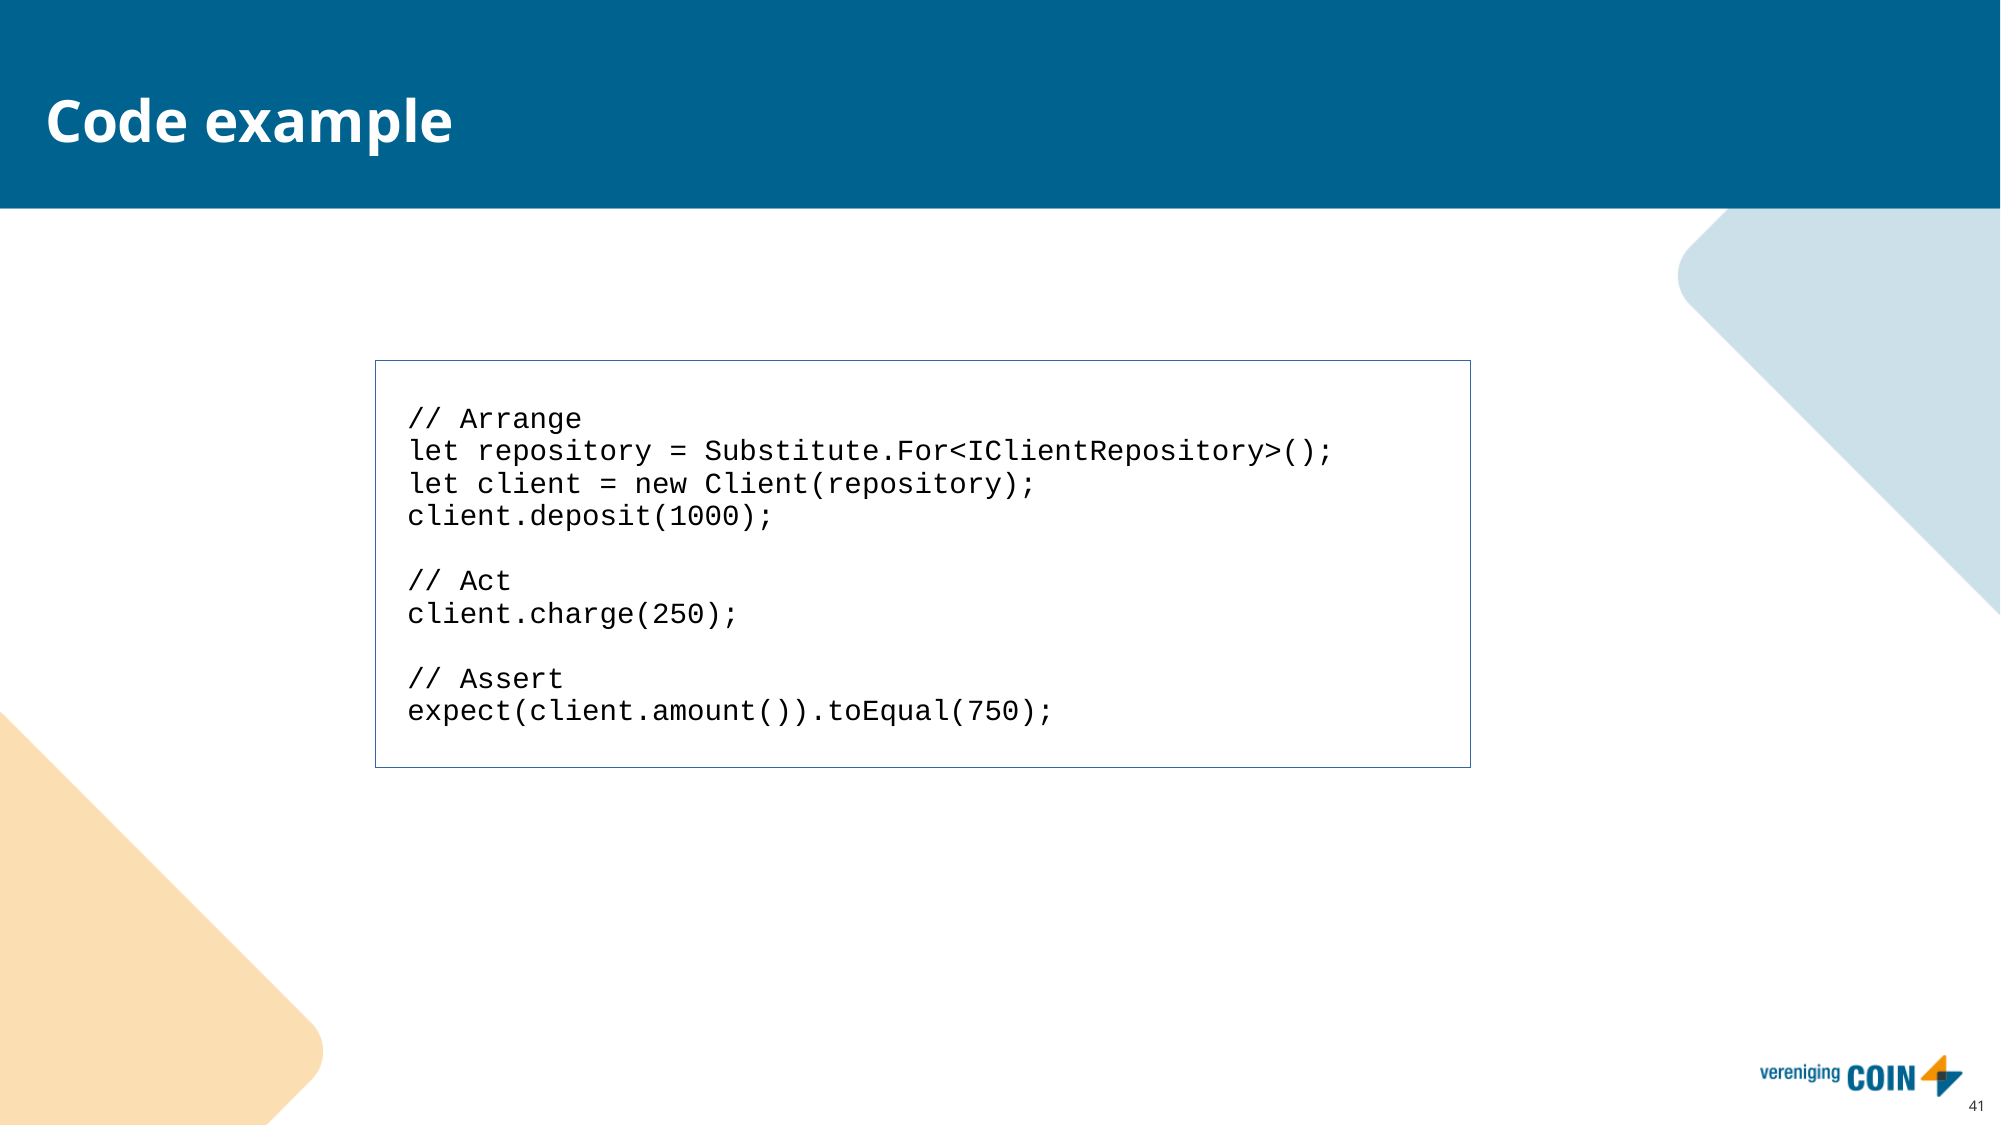

Code example
 // Arrange
 let repository = Substitute.For<IClientRepository>();
 let client = new Client(repository);
 client.deposit(1000);
 // Act
 client.charge(250);
 // Assert
 expect(client.amount()).toEqual(750);